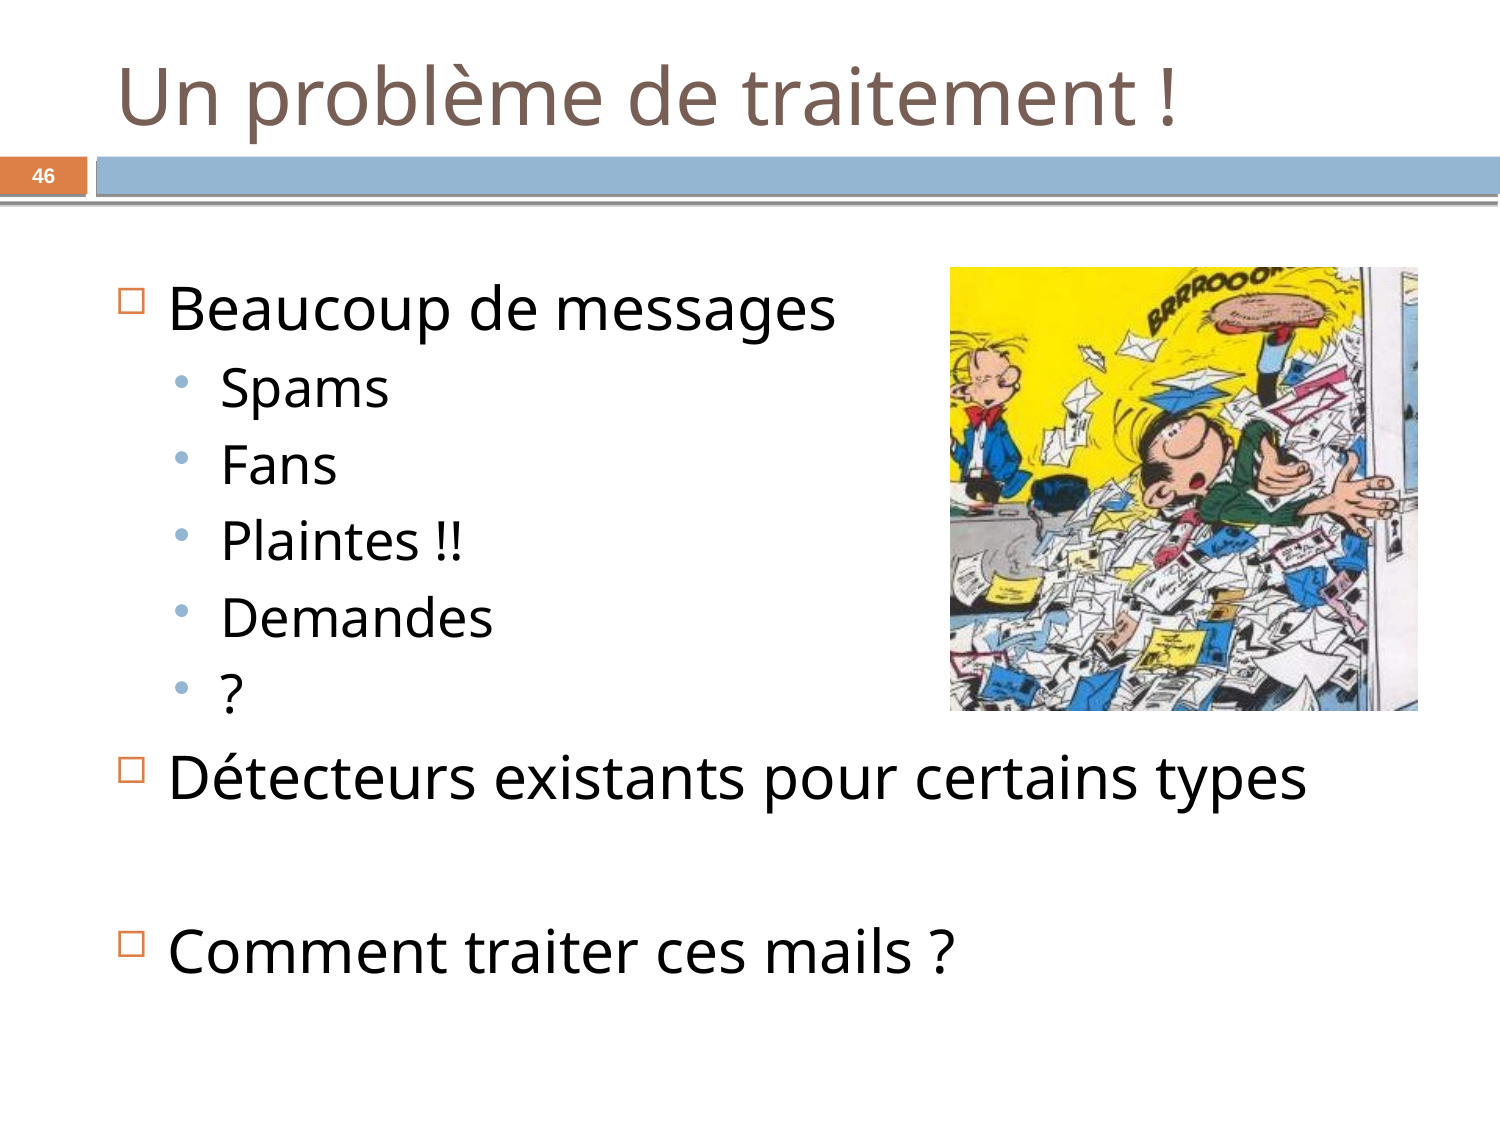

# Un problème de traitement !
Beaucoup de messages
Spams
Fans
Plaintes !!
Demandes
?
Détecteurs existants pour certains types
Comment traiter ces mails ?